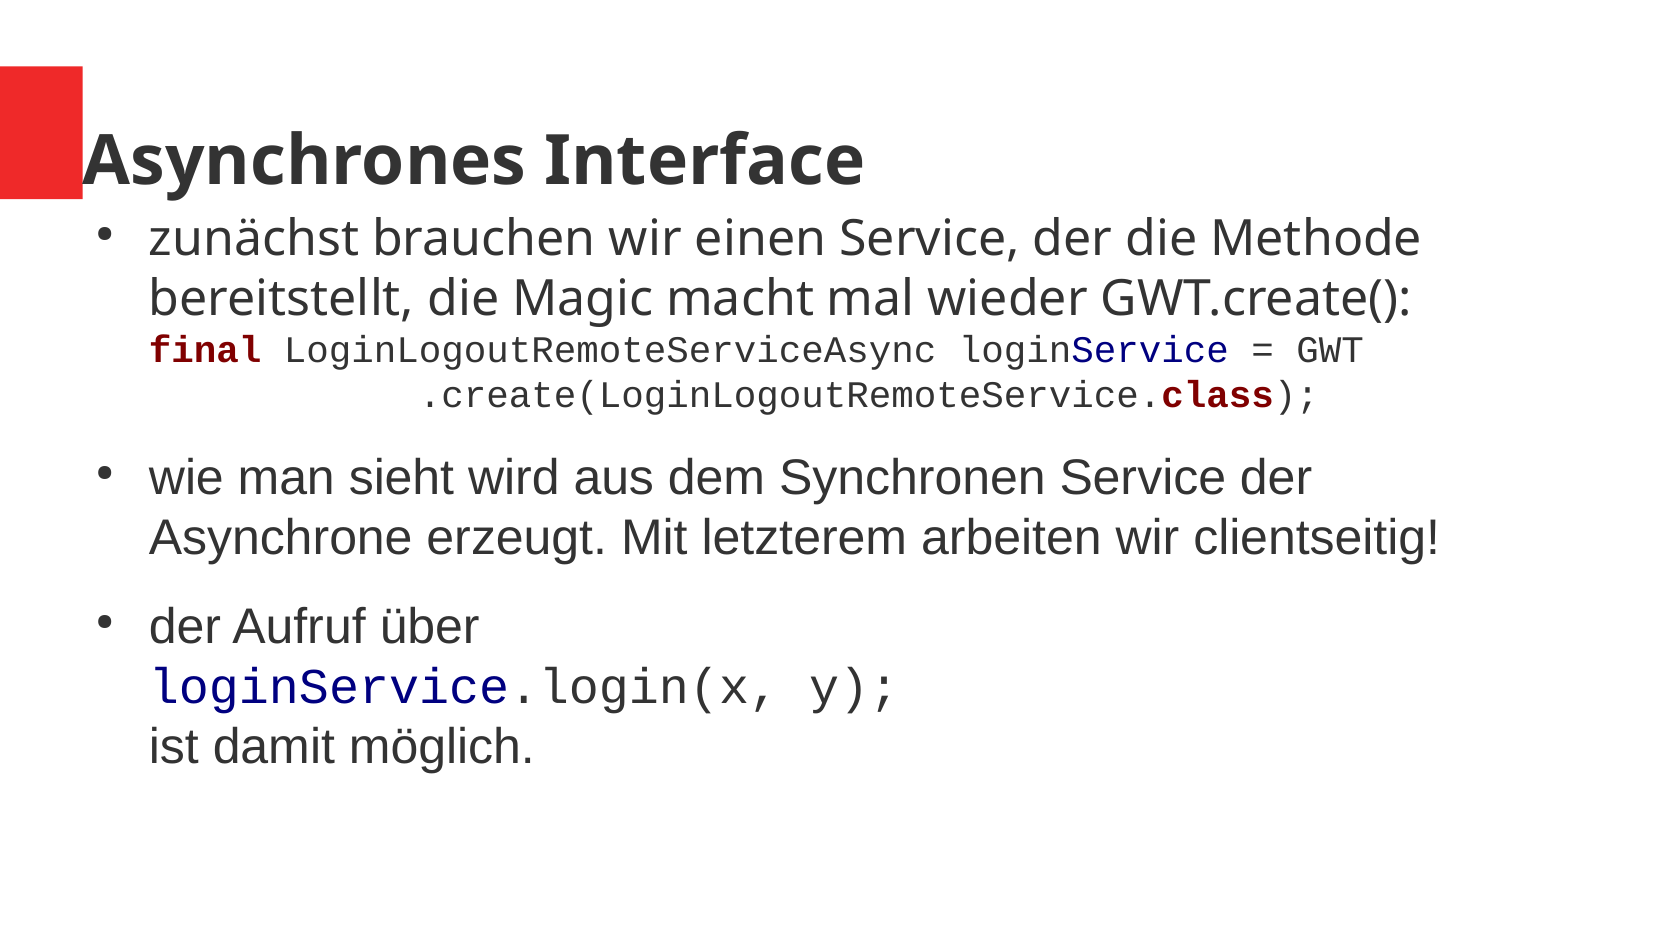

# Asynchrones Interface
zunächst brauchen wir einen Service, der die Methode bereitstellt, die Magic macht mal wieder GWT.create():
final LoginLogoutRemoteServiceAsync loginService = GWT
 .create(LoginLogoutRemoteService.class);
wie man sieht wird aus dem Synchronen Service der Asynchrone erzeugt. Mit letzterem arbeiten wir clientseitig!
der Aufruf über
loginService.login(x, y);
ist damit möglich.